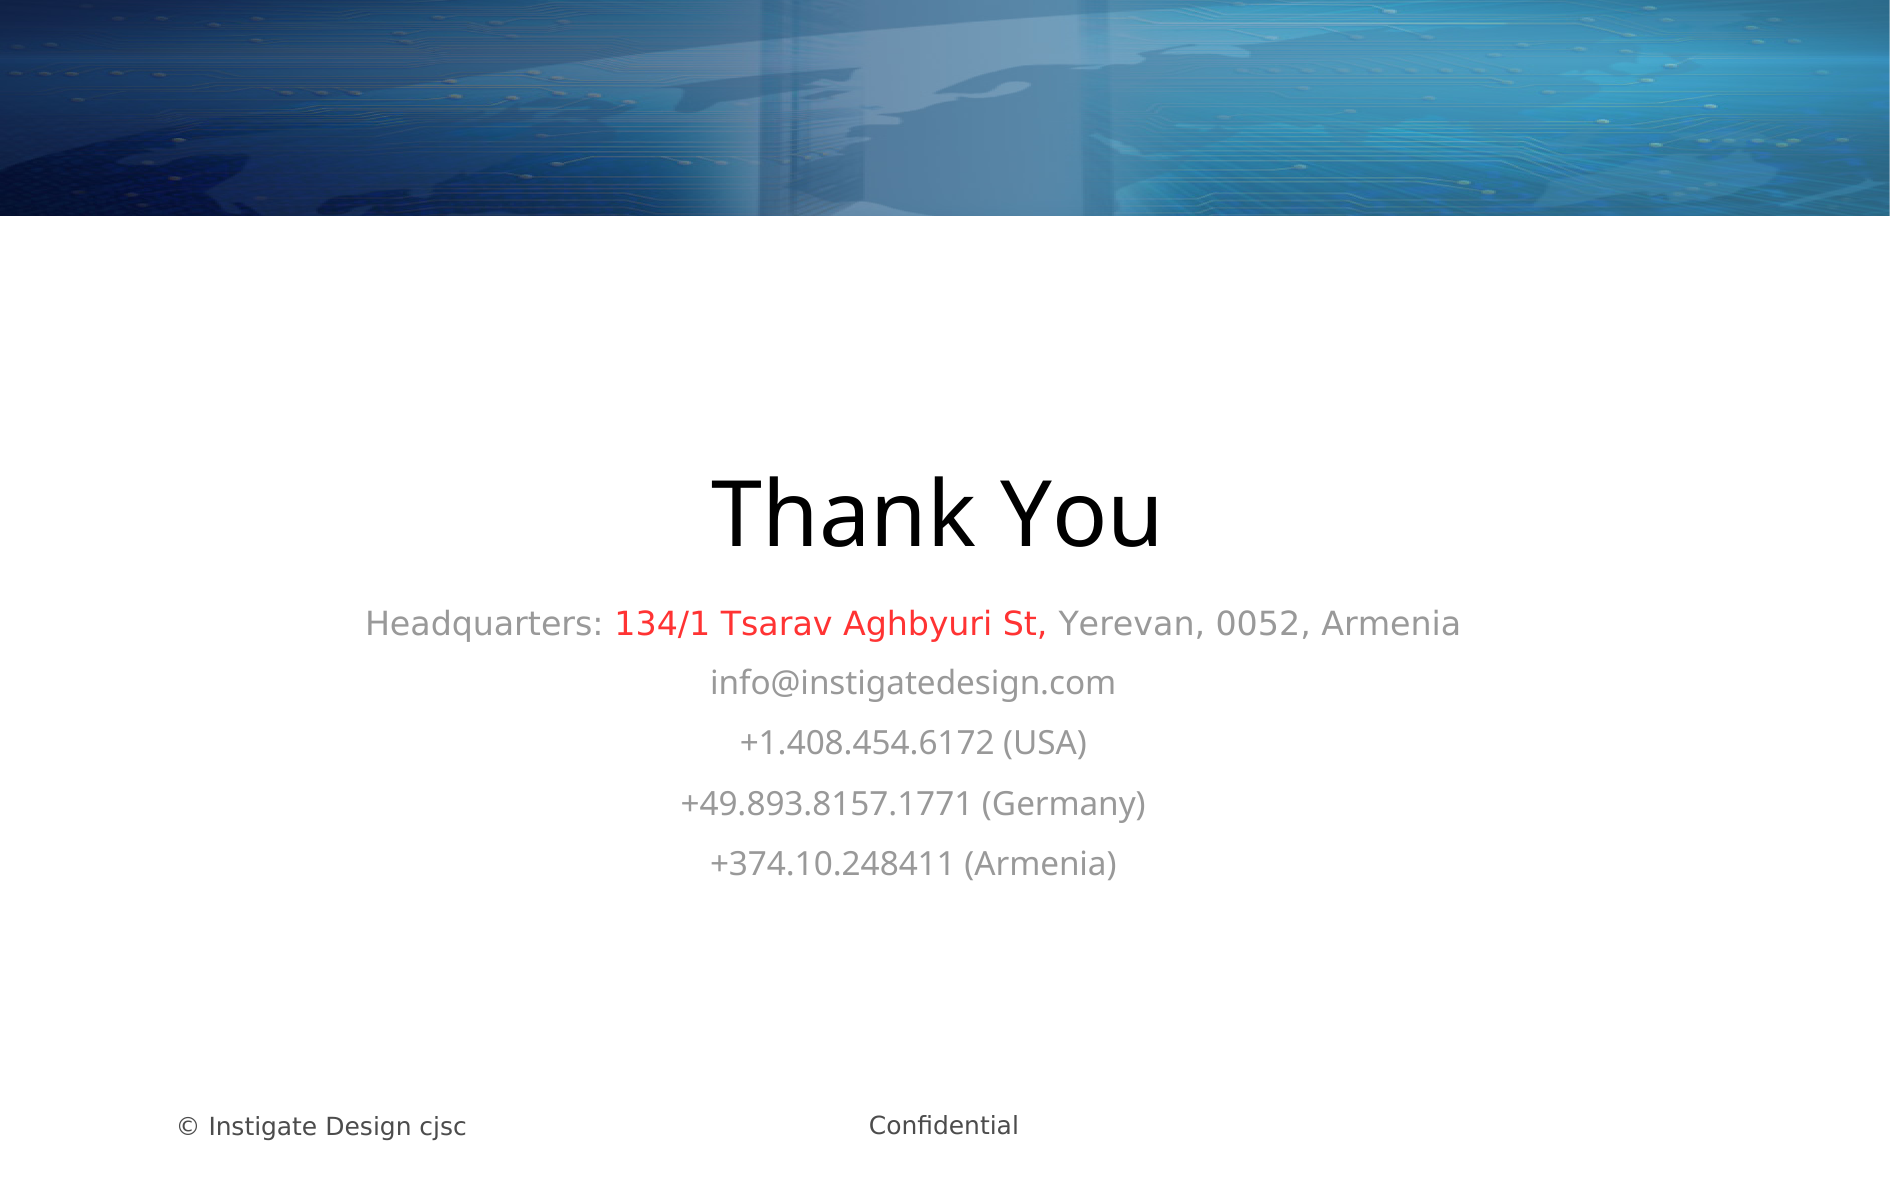

# Thank You
Headquarters: 134/1 Tsarav Aghbyuri St, Yerevan, 0052, Armenia
info@instigatedesign.com
+1.408.454.6172 (USA)
+49.893.8157.1771 (Germany)
+374.10.248411 (Armenia)